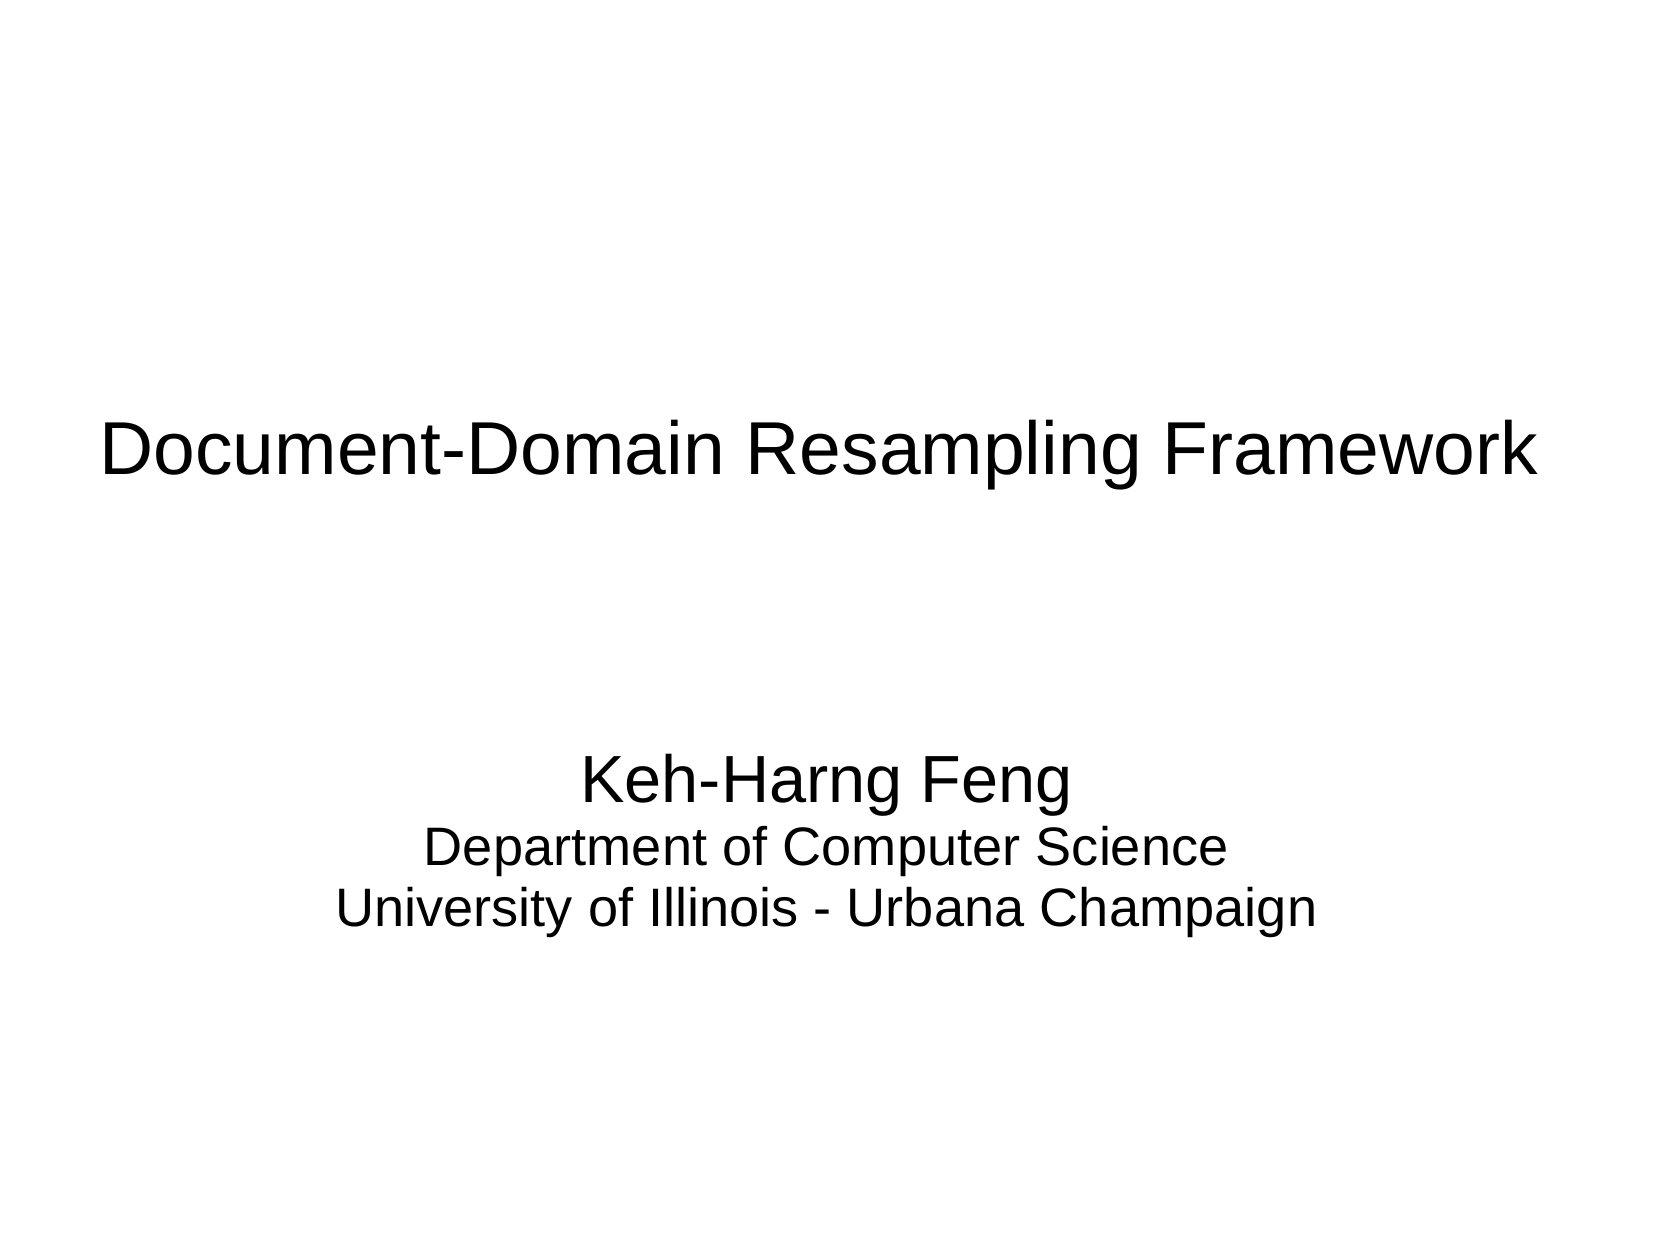

# Document-Domain Resampling Framework
Keh-Harng Feng
Department of Computer Science
University of Illinois - Urbana Champaign